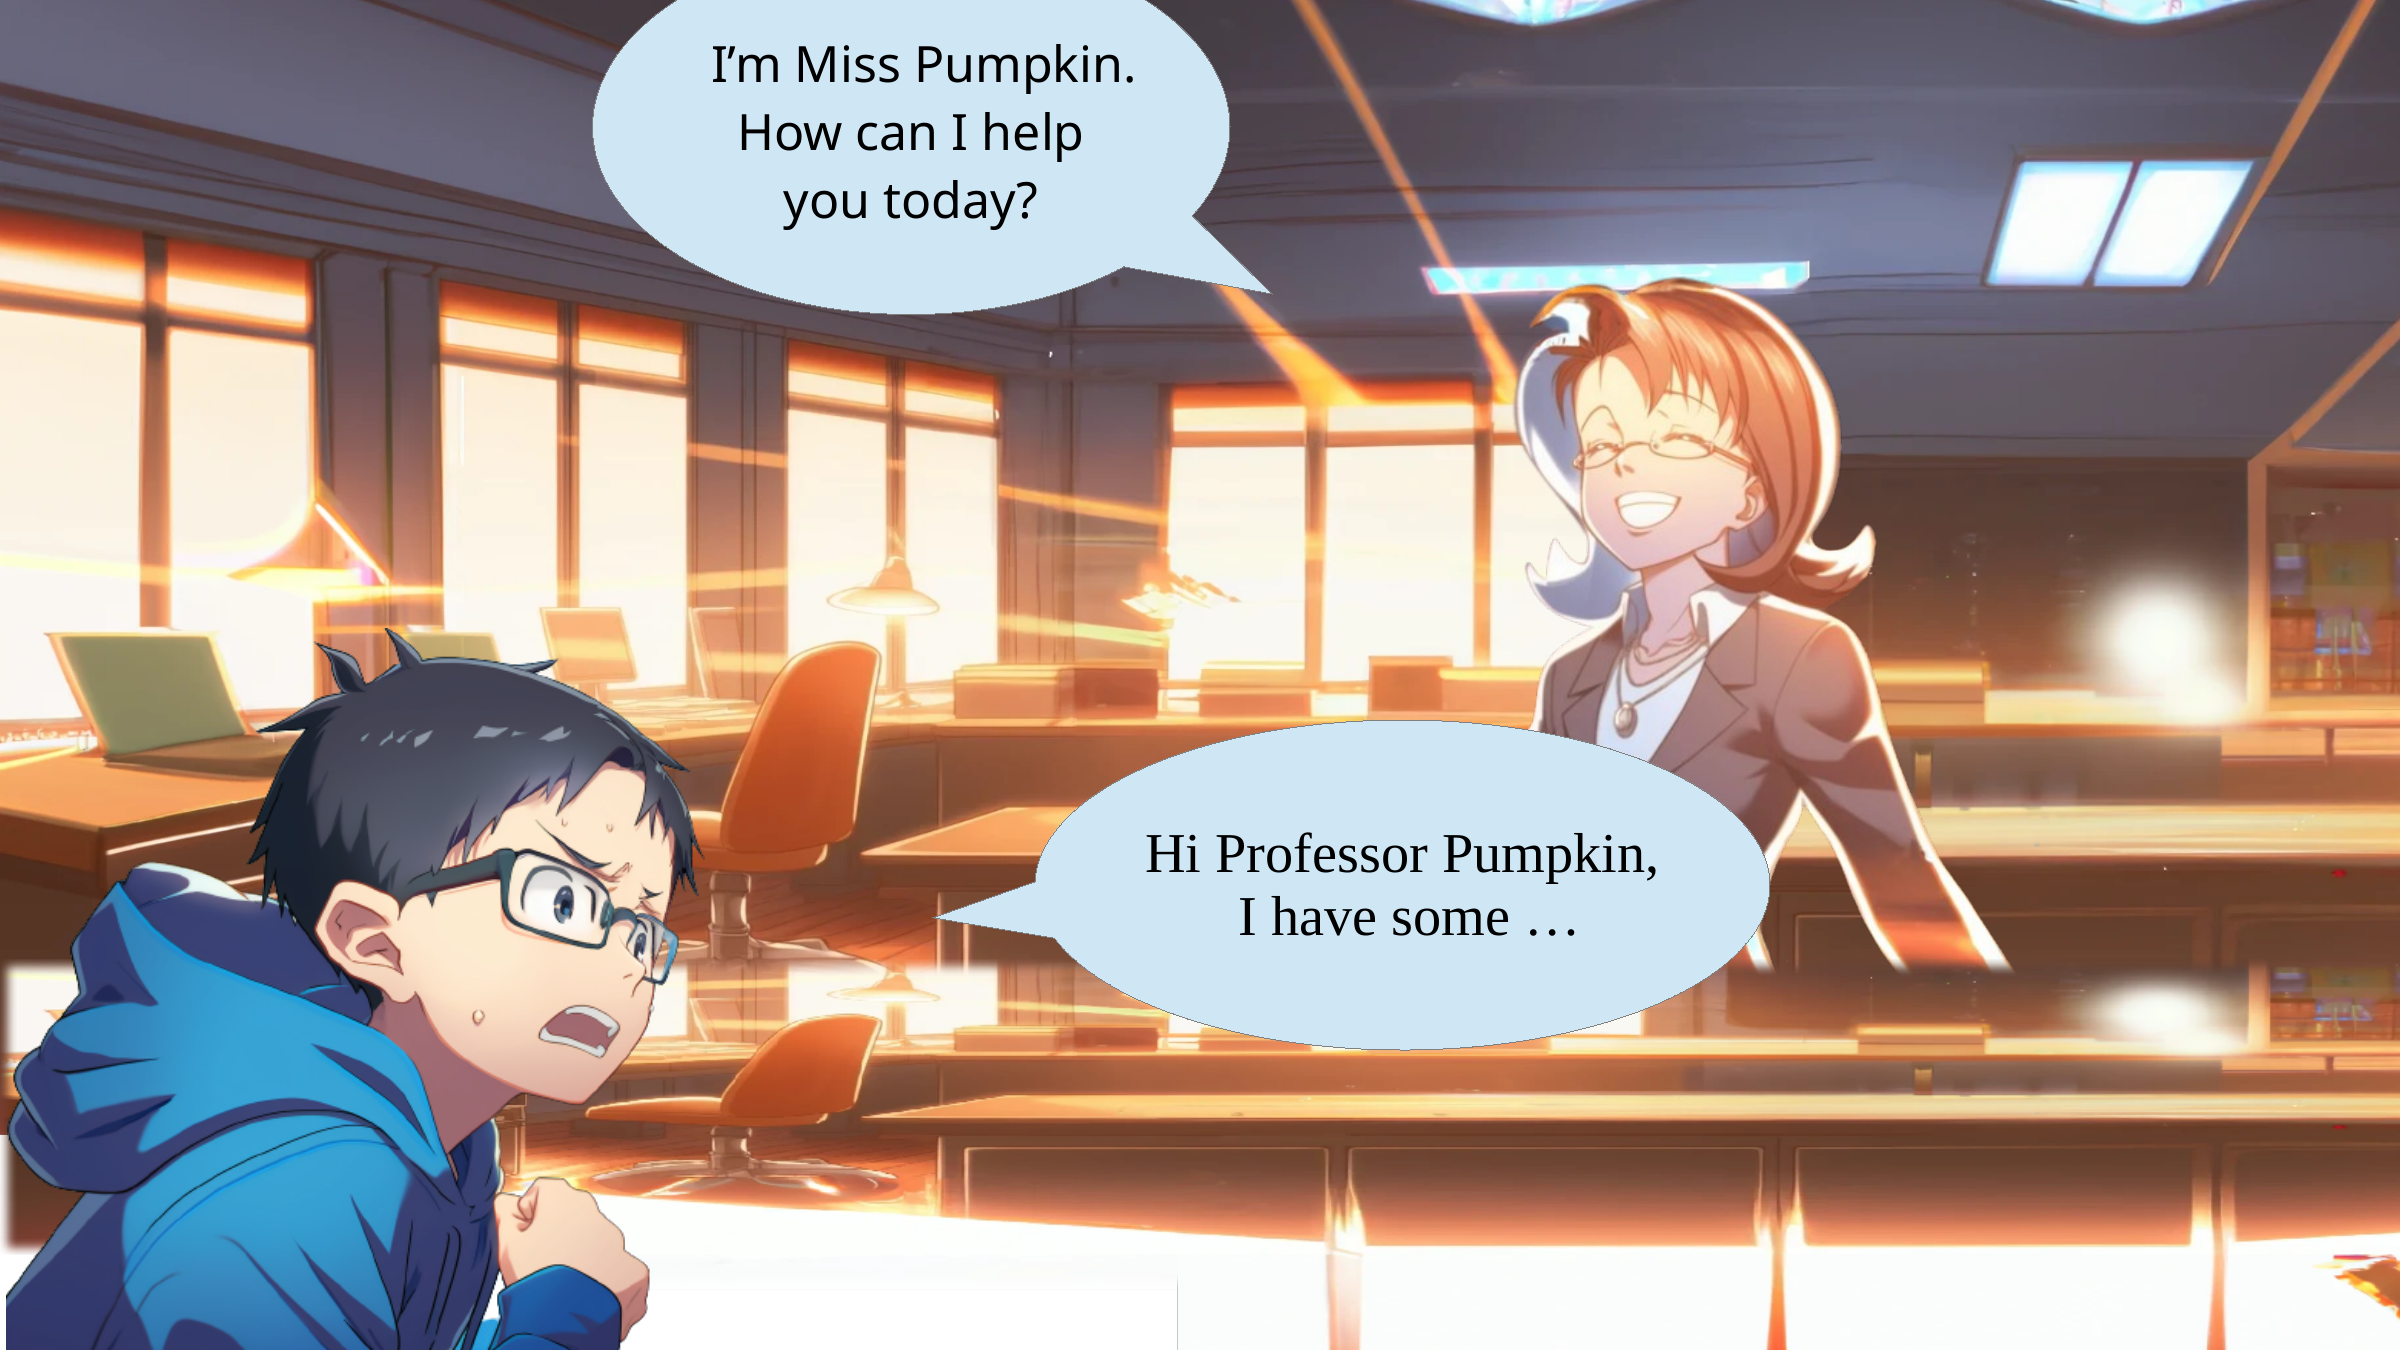

I’m Miss Pumpkin.
How can I help
you today?
Hi Professor Pumpkin,
 I have some …